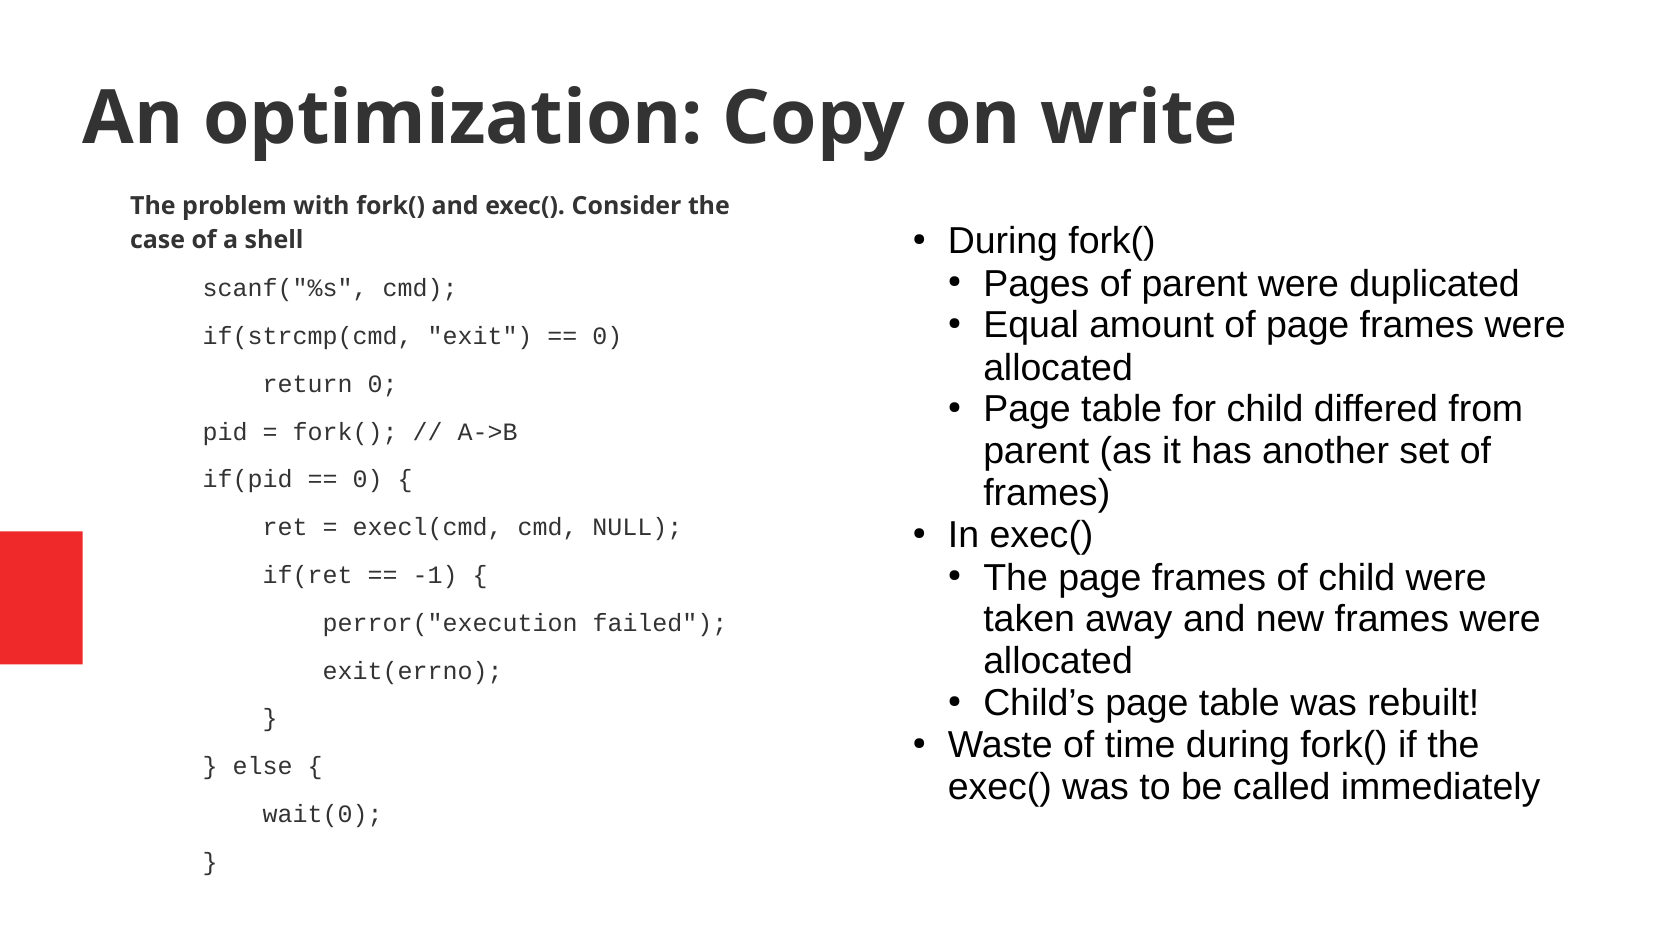

# An optimization: Copy on write
The problem with fork() and exec(). Consider the case of a shell
 scanf("%s", cmd);
 if(strcmp(cmd, "exit") == 0)
 return 0;
 pid = fork(); // A->B
 if(pid == 0) {
 ret = execl(cmd, cmd, NULL);
 if(ret == -1) {
 perror("execution failed");
 exit(errno);
 }
 } else {
 wait(0);
 }
During fork()
Pages of parent were duplicated
Equal amount of page frames were allocated
Page table for child differed from parent (as it has another set of frames)
In exec()
The page frames of child were taken away and new frames were allocated
Child’s page table was rebuilt!
Waste of time during fork() if the exec() was to be called immediately